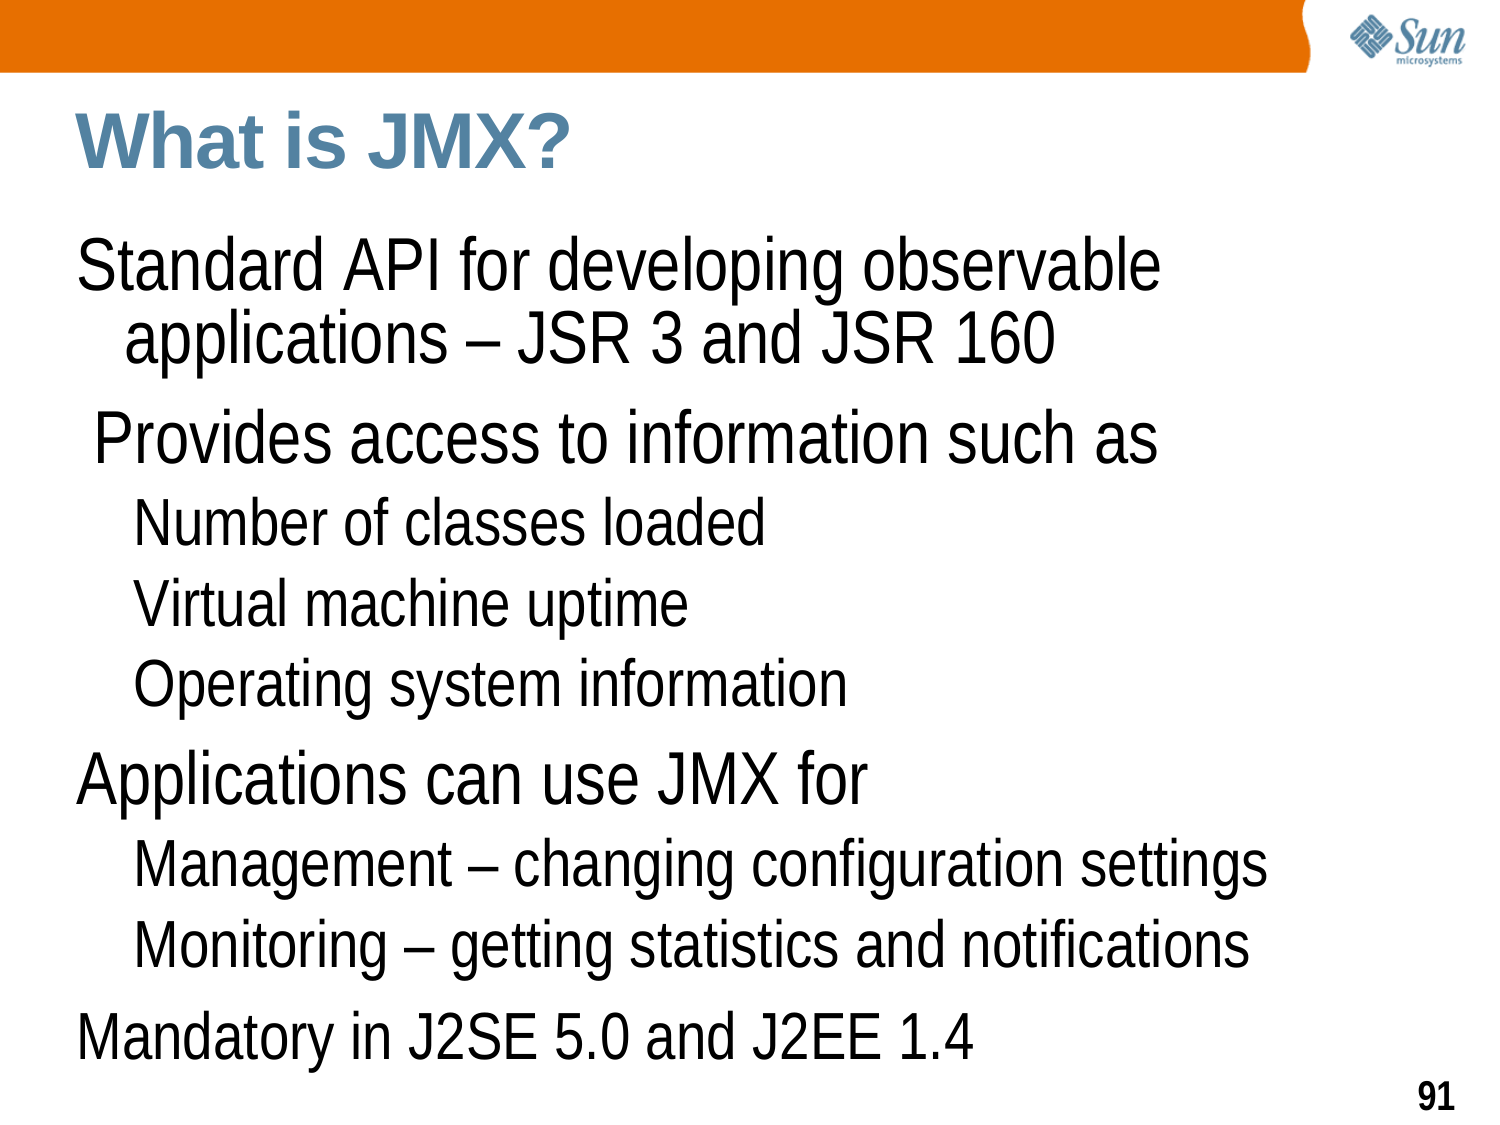

# What is JMX?
Standard API for developing observable applications – JSR 3 and JSR 160
 Provides access to information such as
Number of classes loaded
Virtual machine uptime
Operating system information
Applications can use JMX for
Management – changing configuration settings
Monitoring – getting statistics and notifications
Mandatory in J2SE 5.0 and J2EE 1.4